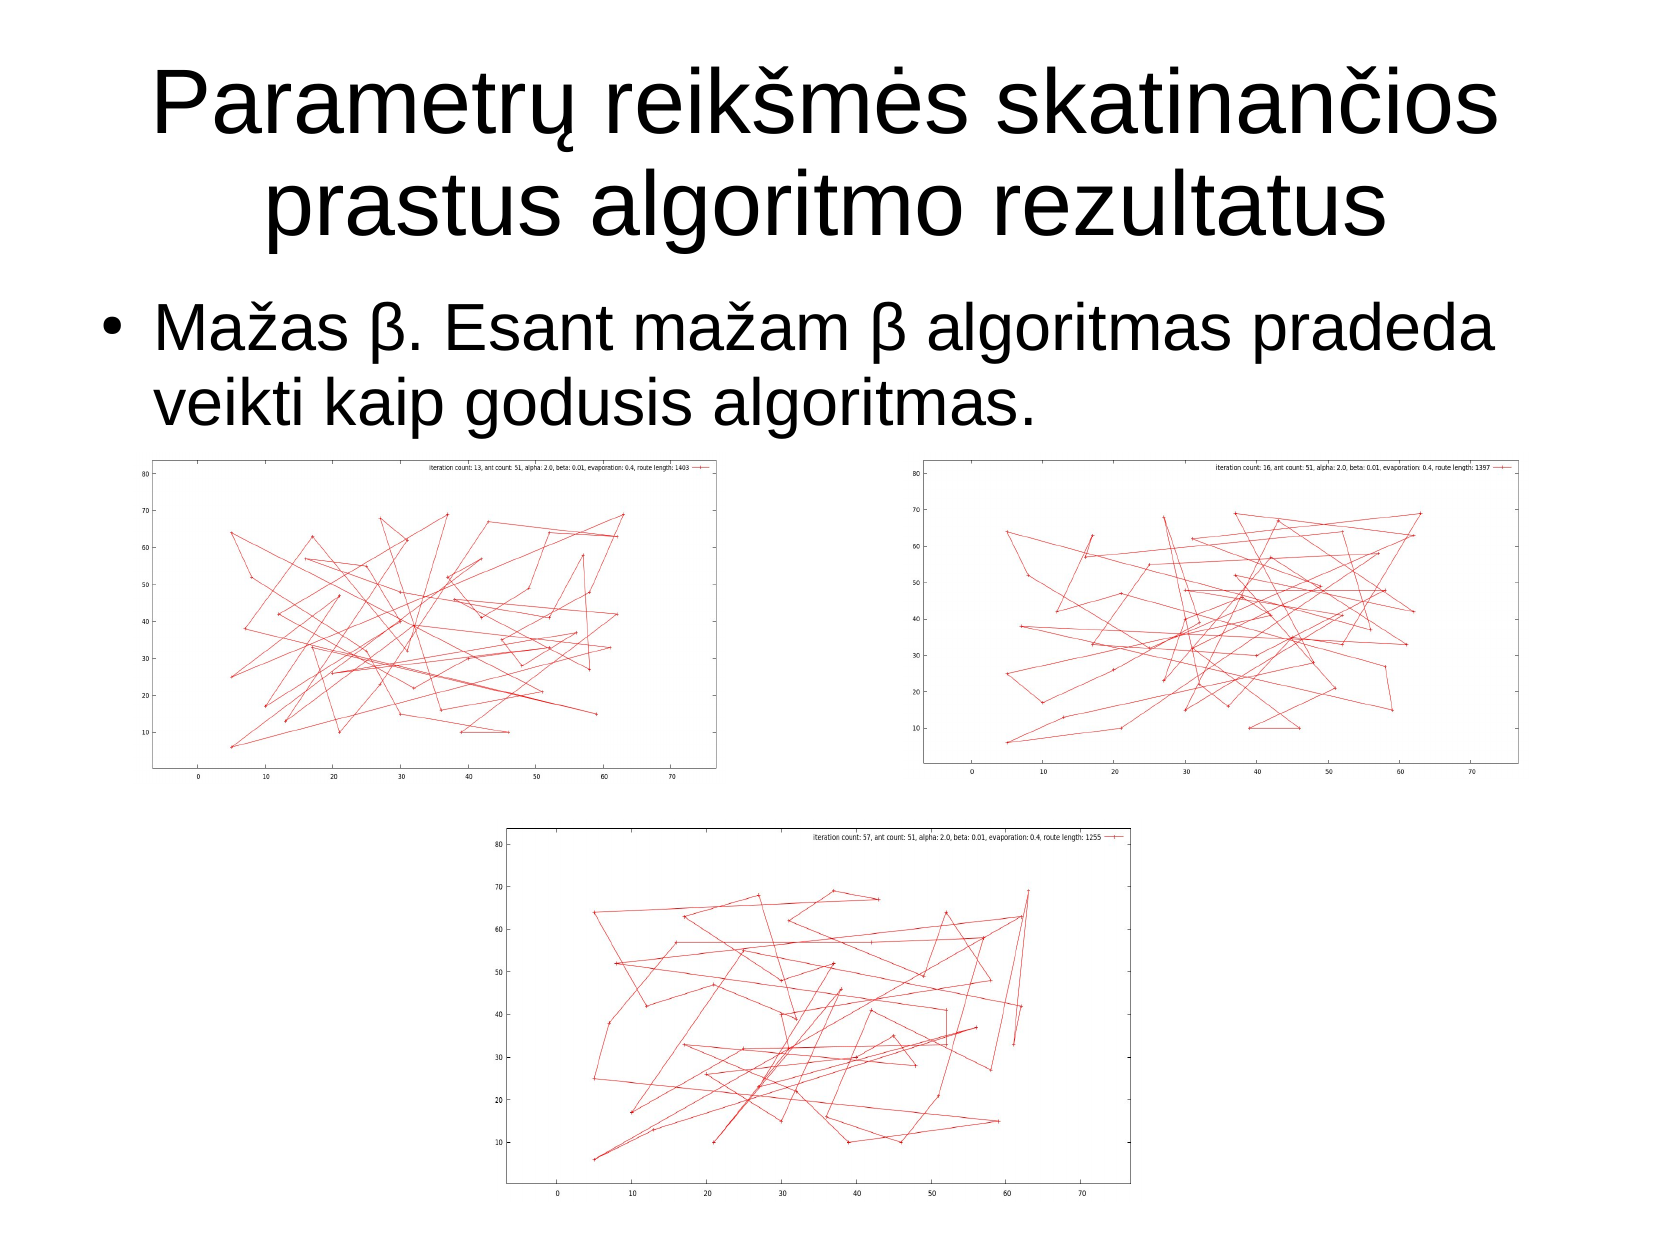

# Parametrų reikšmės skatinančios prastus algoritmo rezultatus
Mažas β. Esant mažam β algoritmas pradeda veikti kaip godusis algoritmas.